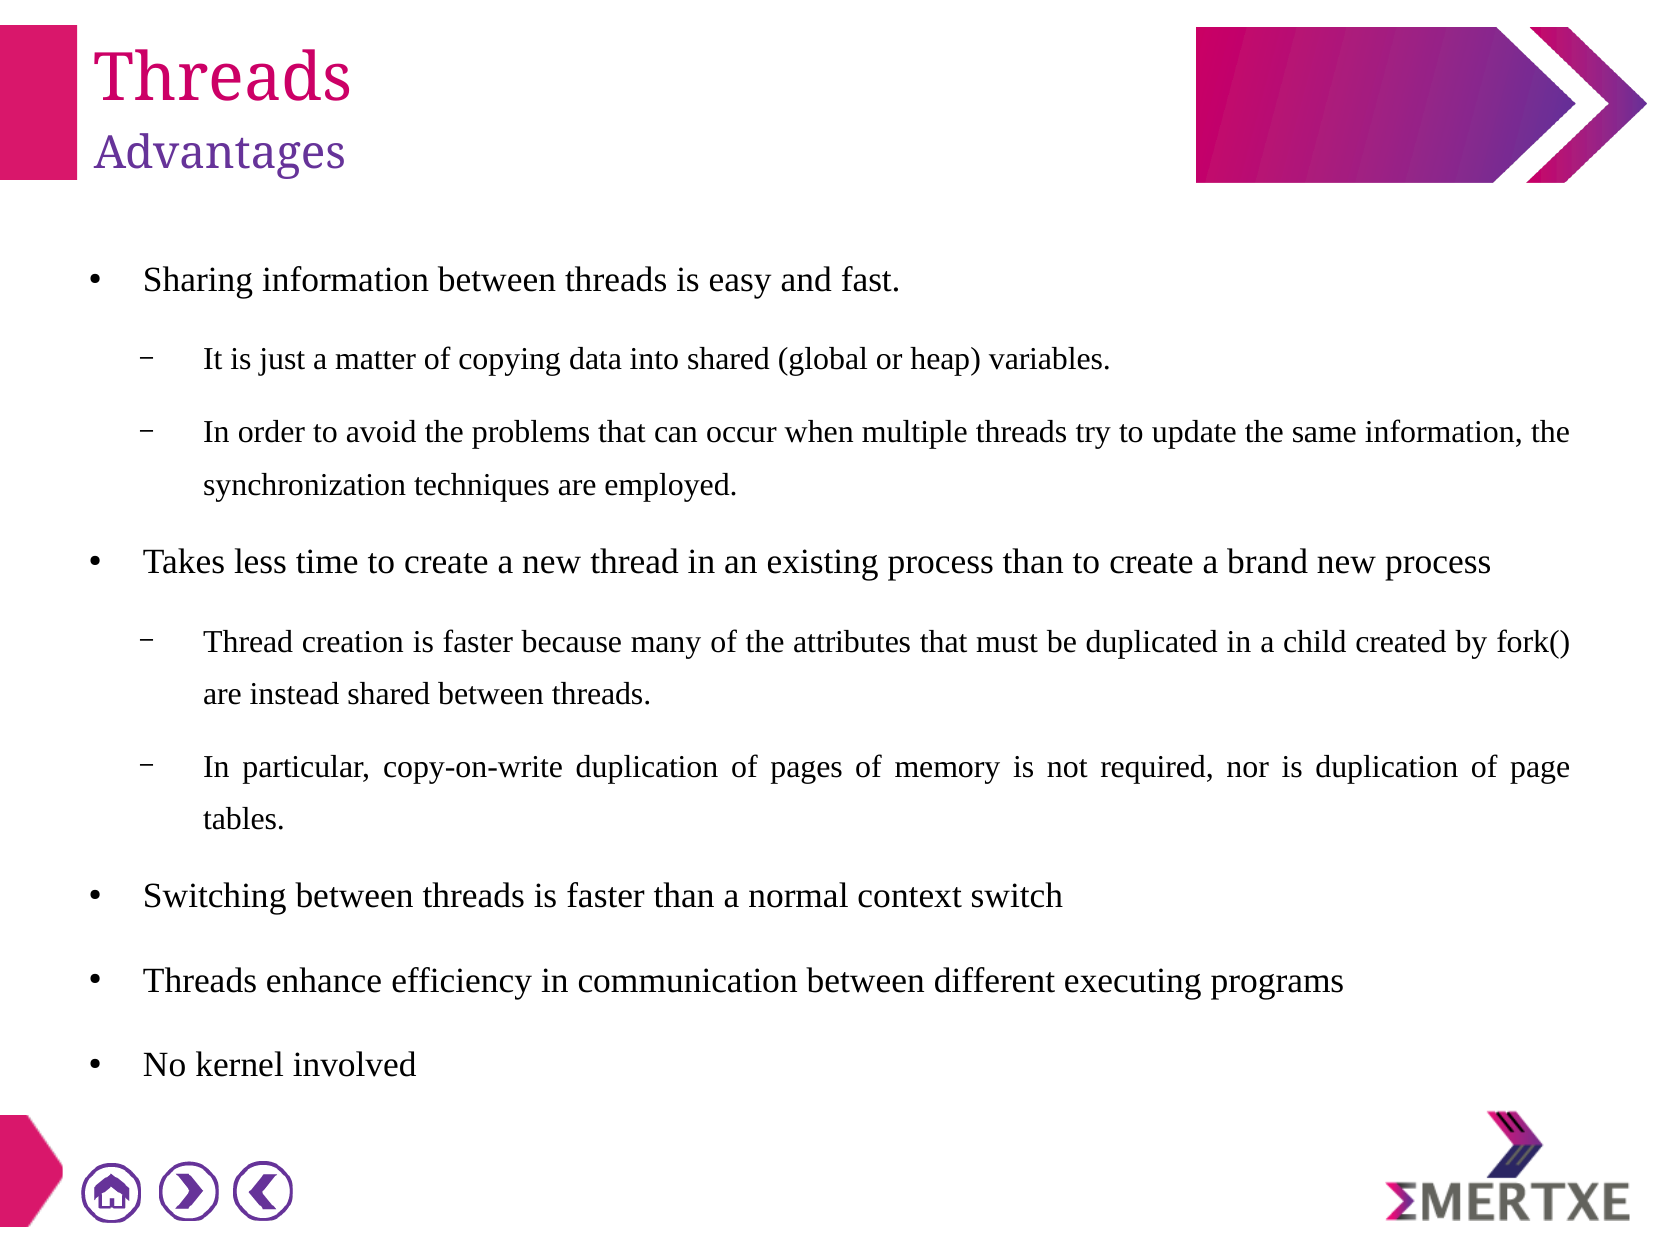

# Threads Advantages
Sharing information between threads is easy and fast.
It is just a matter of copying data into shared (global or heap) variables.
In order to avoid the problems that can occur when multiple threads try to update the same information, the synchronization techniques are employed.
Takes less time to create a new thread in an existing process than to create a brand new process
Thread creation is faster because many of the attributes that must be duplicated in a child created by fork() are instead shared between threads.
In particular, copy-on-write duplication of pages of memory is not required, nor is duplication of page tables.
Switching between threads is faster than a normal context switch
Threads enhance efficiency in communication between different executing programs
No kernel involved